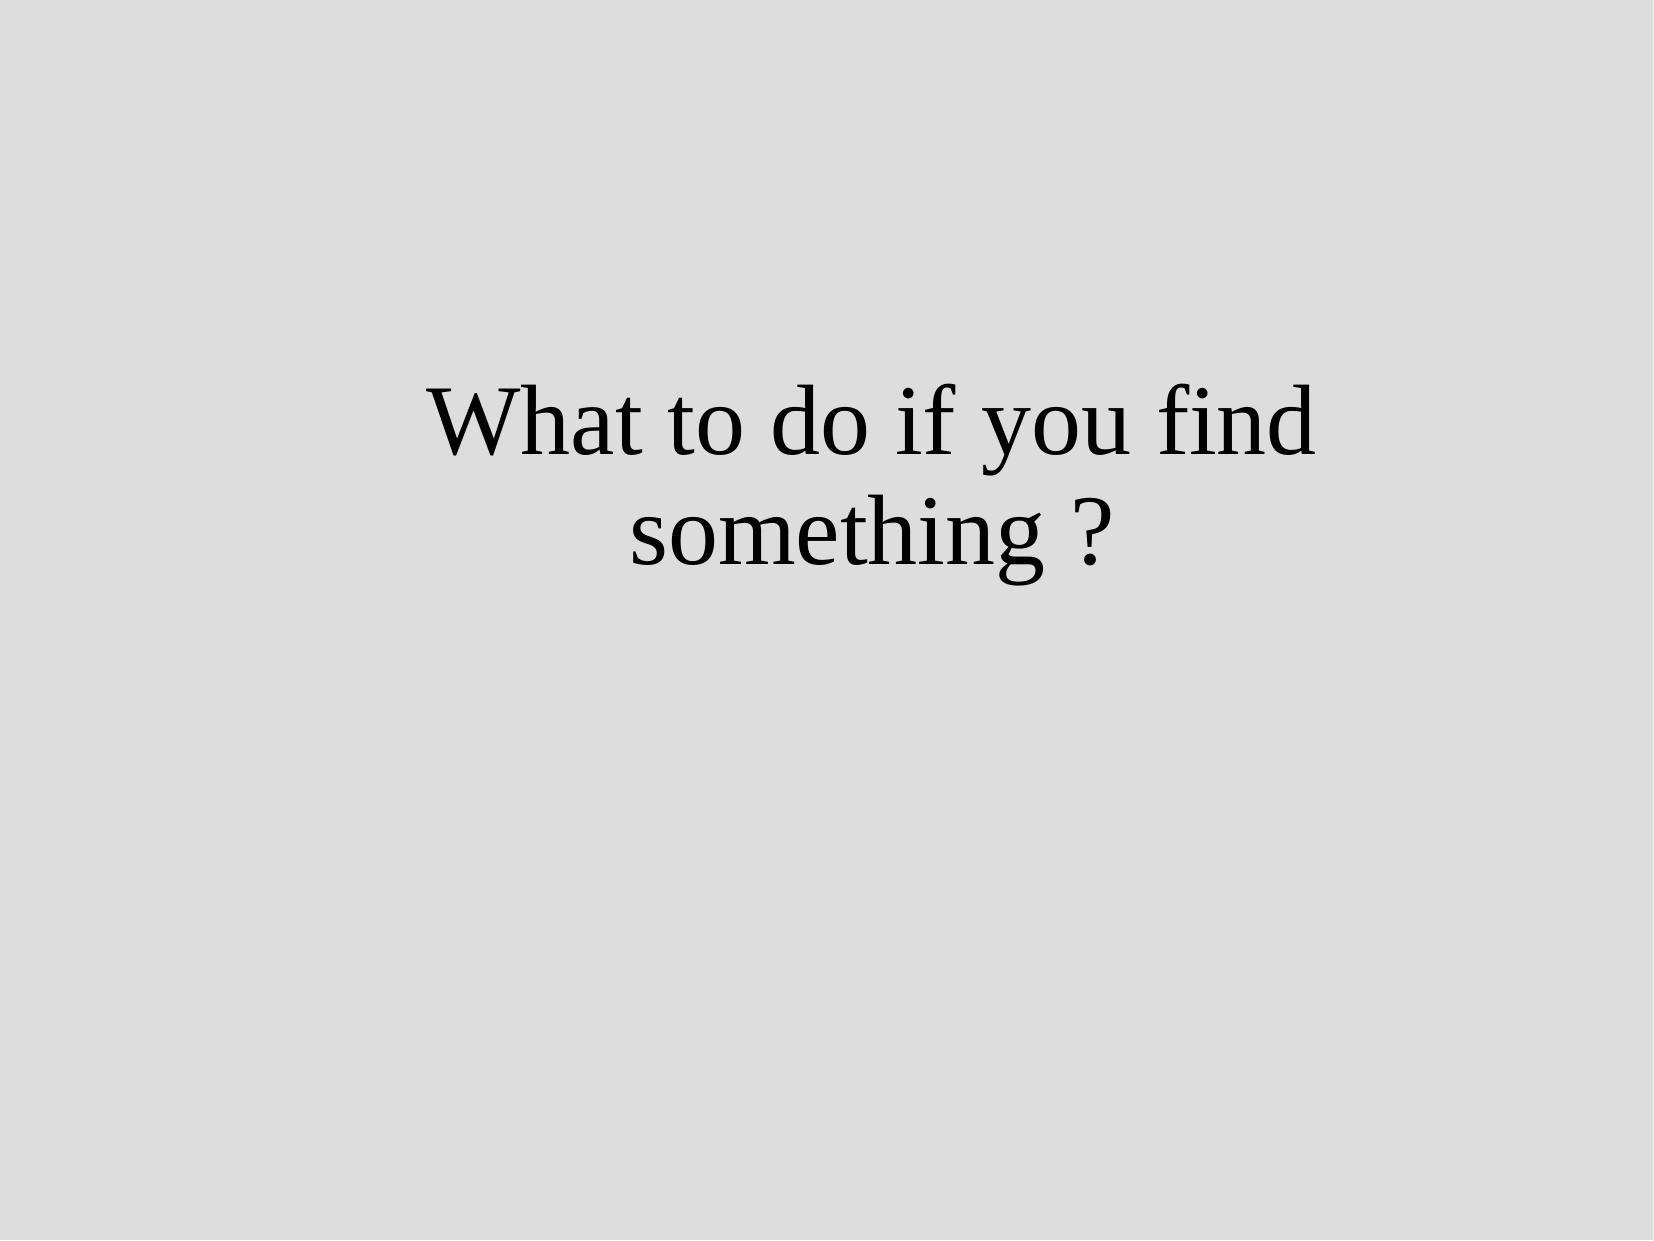

#
What to do if you find something ?